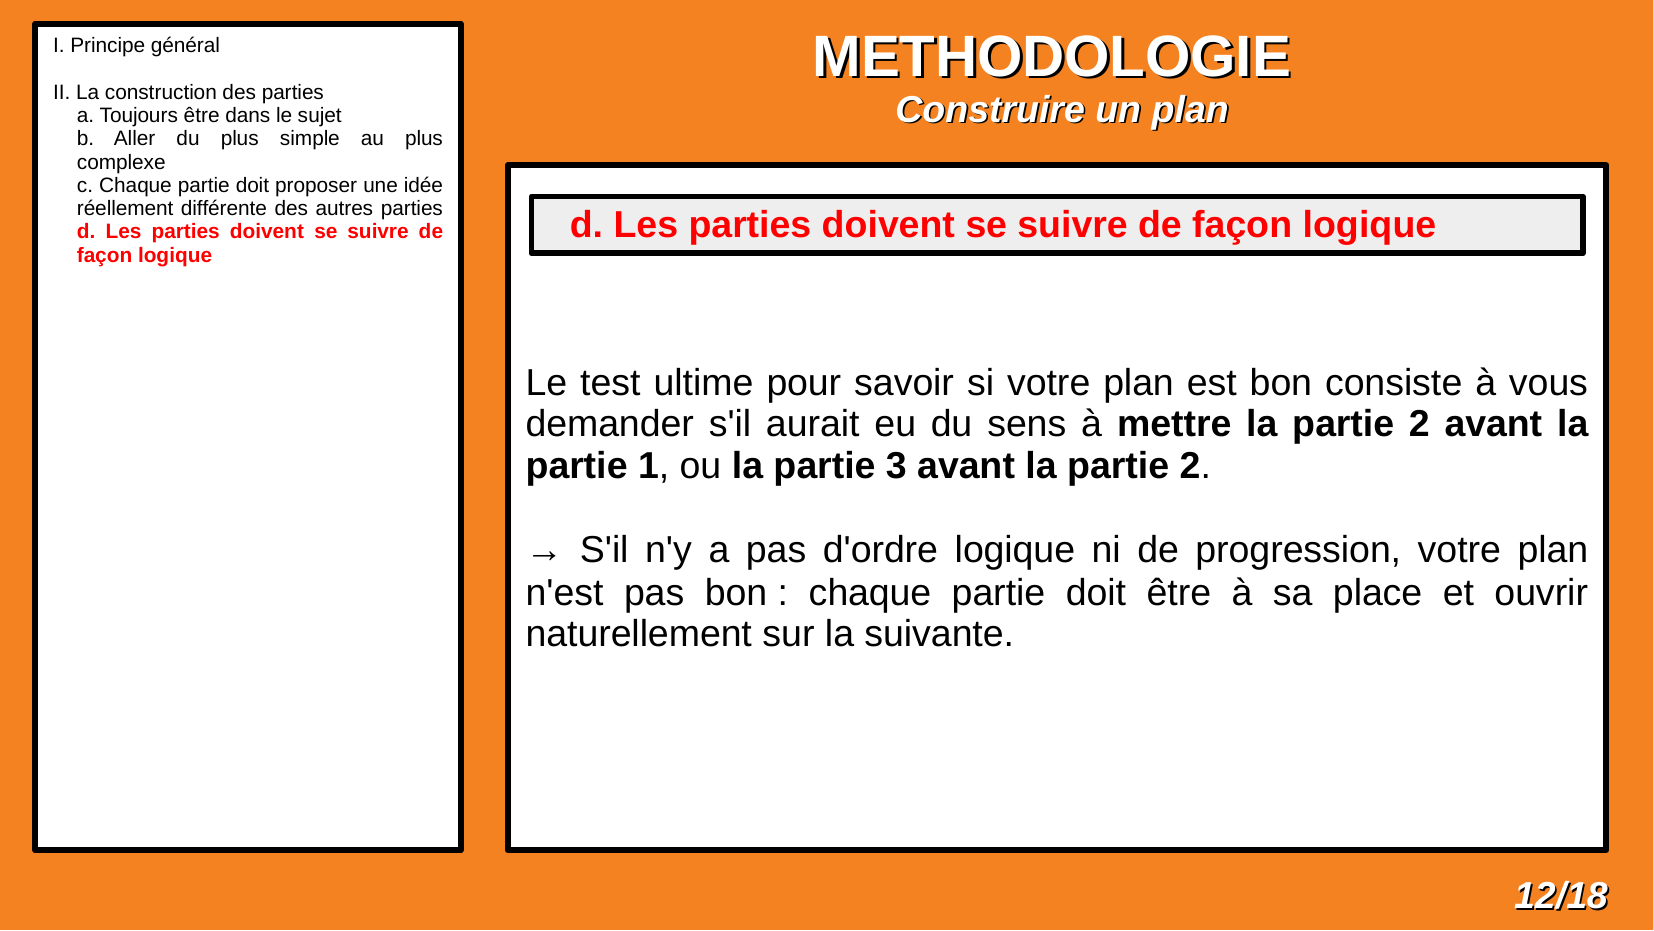

METHODOLOGIE
 Construire un plan
I. Principe général
II. La construction des parties
a. Toujours être dans le sujet
b. Aller du plus simple au plus complexe
c. Chaque partie doit proposer une idée réellement différente des autres parties
d. Les parties doivent se suivre de façon logique
Le test ultime pour savoir si votre plan est bon consiste à vous demander s'il aurait eu du sens à mettre la partie 2 avant la partie 1, ou la partie 3 avant la partie 2.
→ S'il n'y a pas d'ordre logique ni de progression, votre plan n'est pas bon : chaque partie doit être à sa place et ouvrir naturellement sur la suivante.
d. Les parties doivent se suivre de façon logique